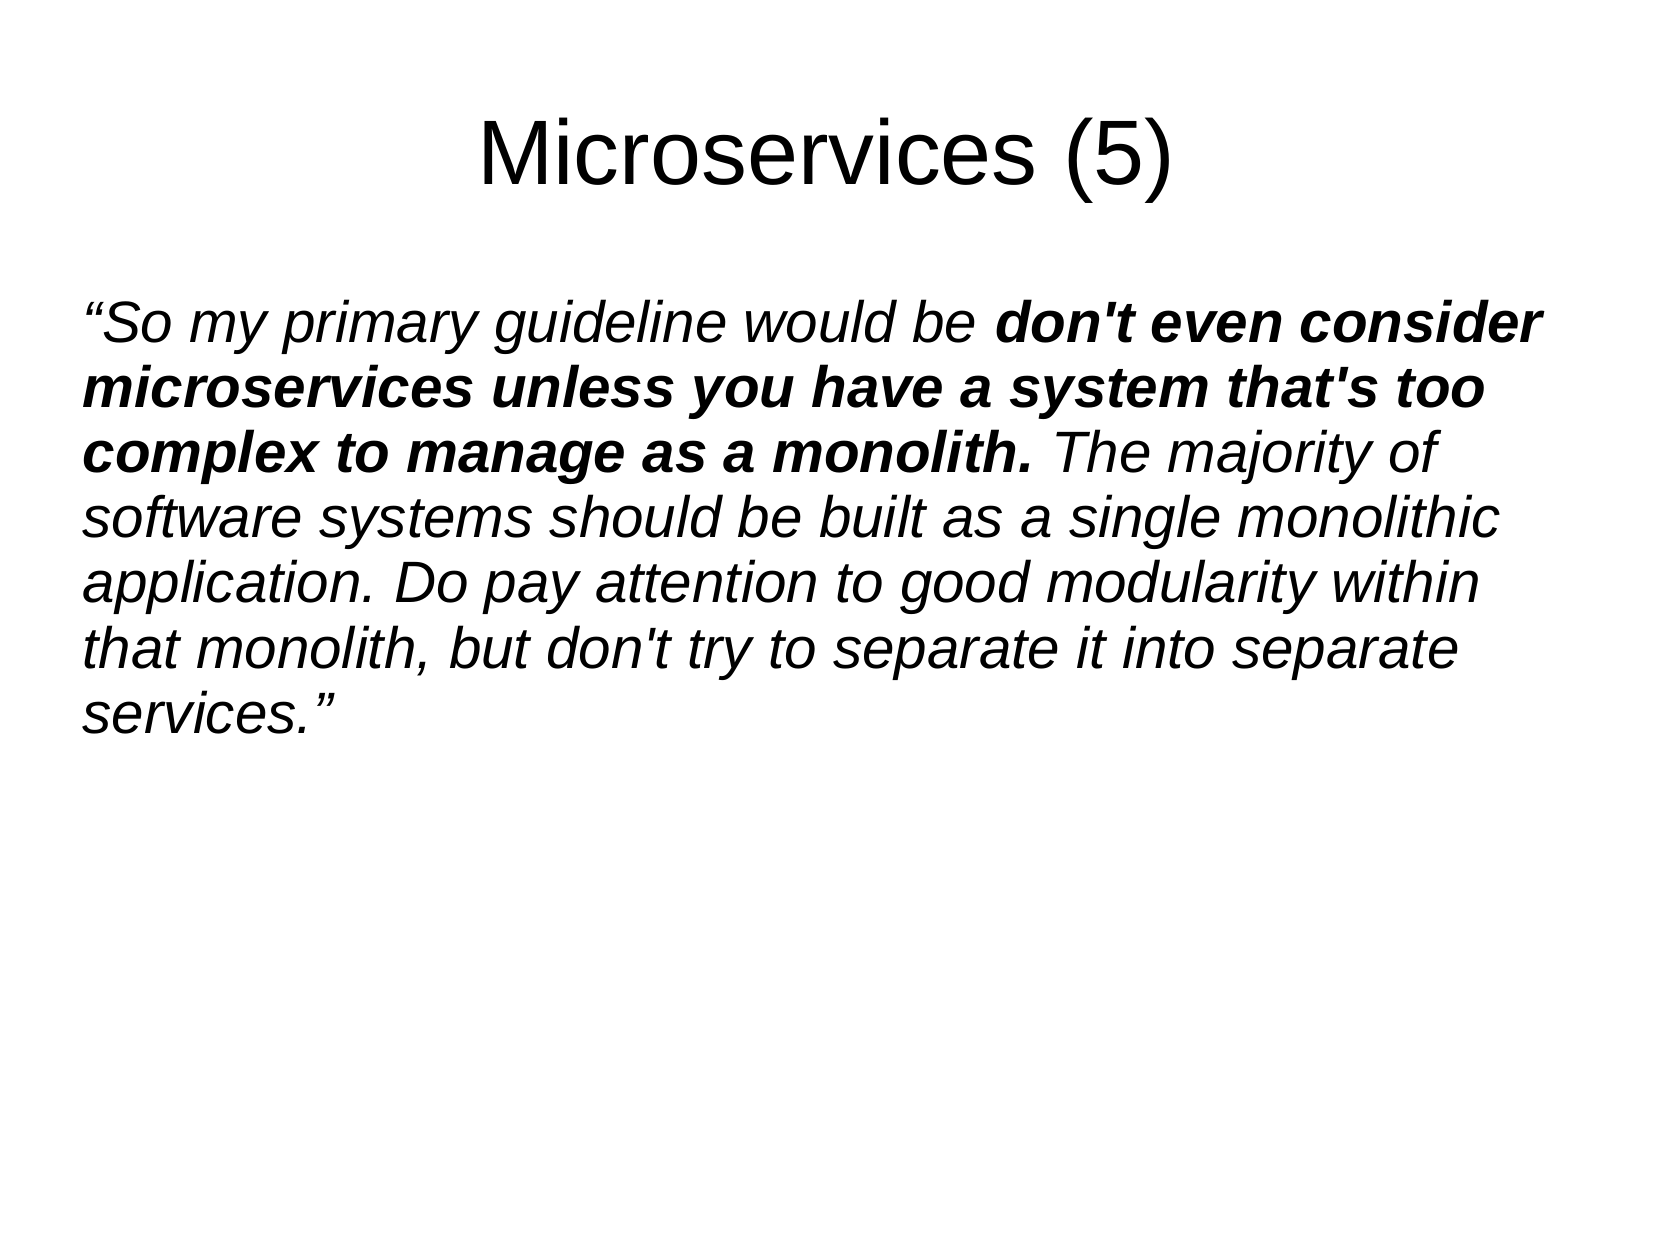

# Microservices (5)
“So my primary guideline would be don't even consider microservices unless you have a system that's too complex to manage as a monolith. The majority of software systems should be built as a single monolithic application. Do pay attention to good modularity within that monolith, but don't try to separate it into separate services.”